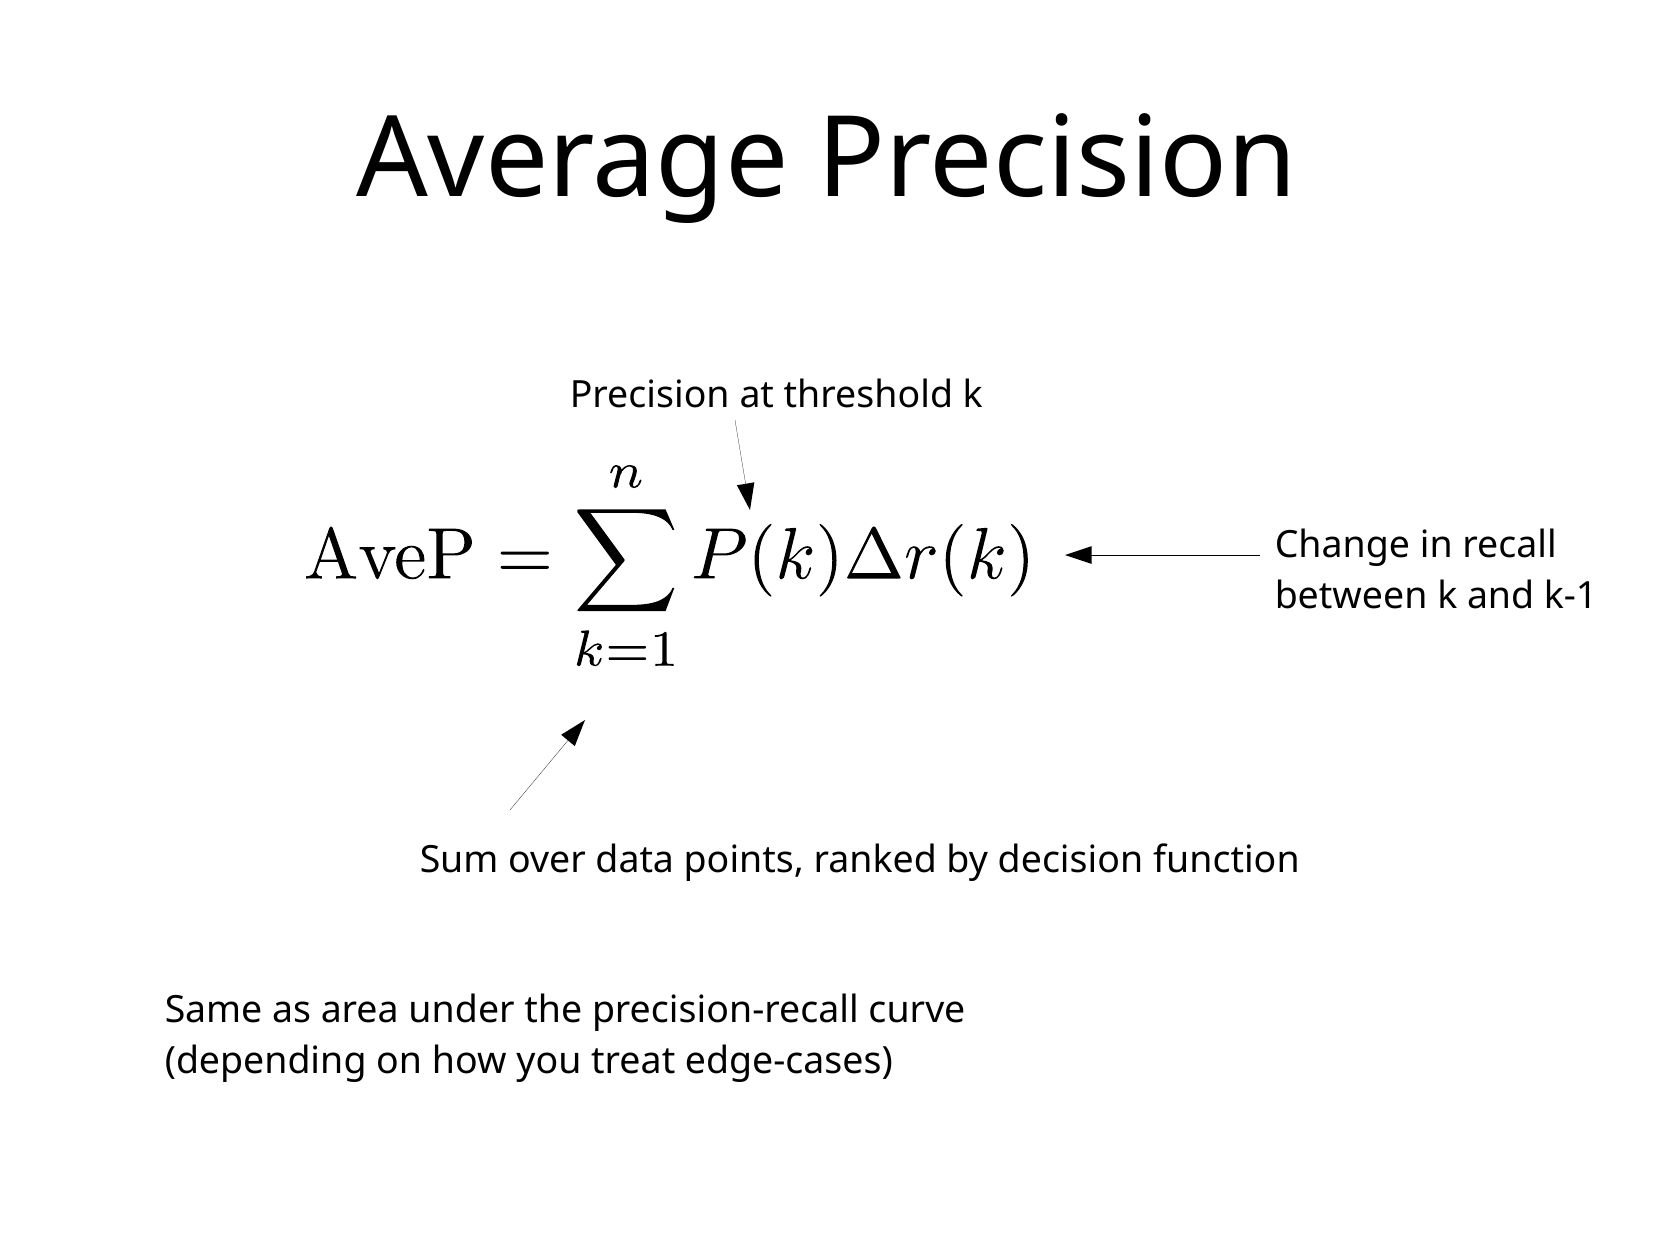

# Average Precision
Precision at threshold k
Change in recall
between k and k-1
Sum over data points, ranked by decision function
Same as area under the precision-recall curve
(depending on how you treat edge-cases)